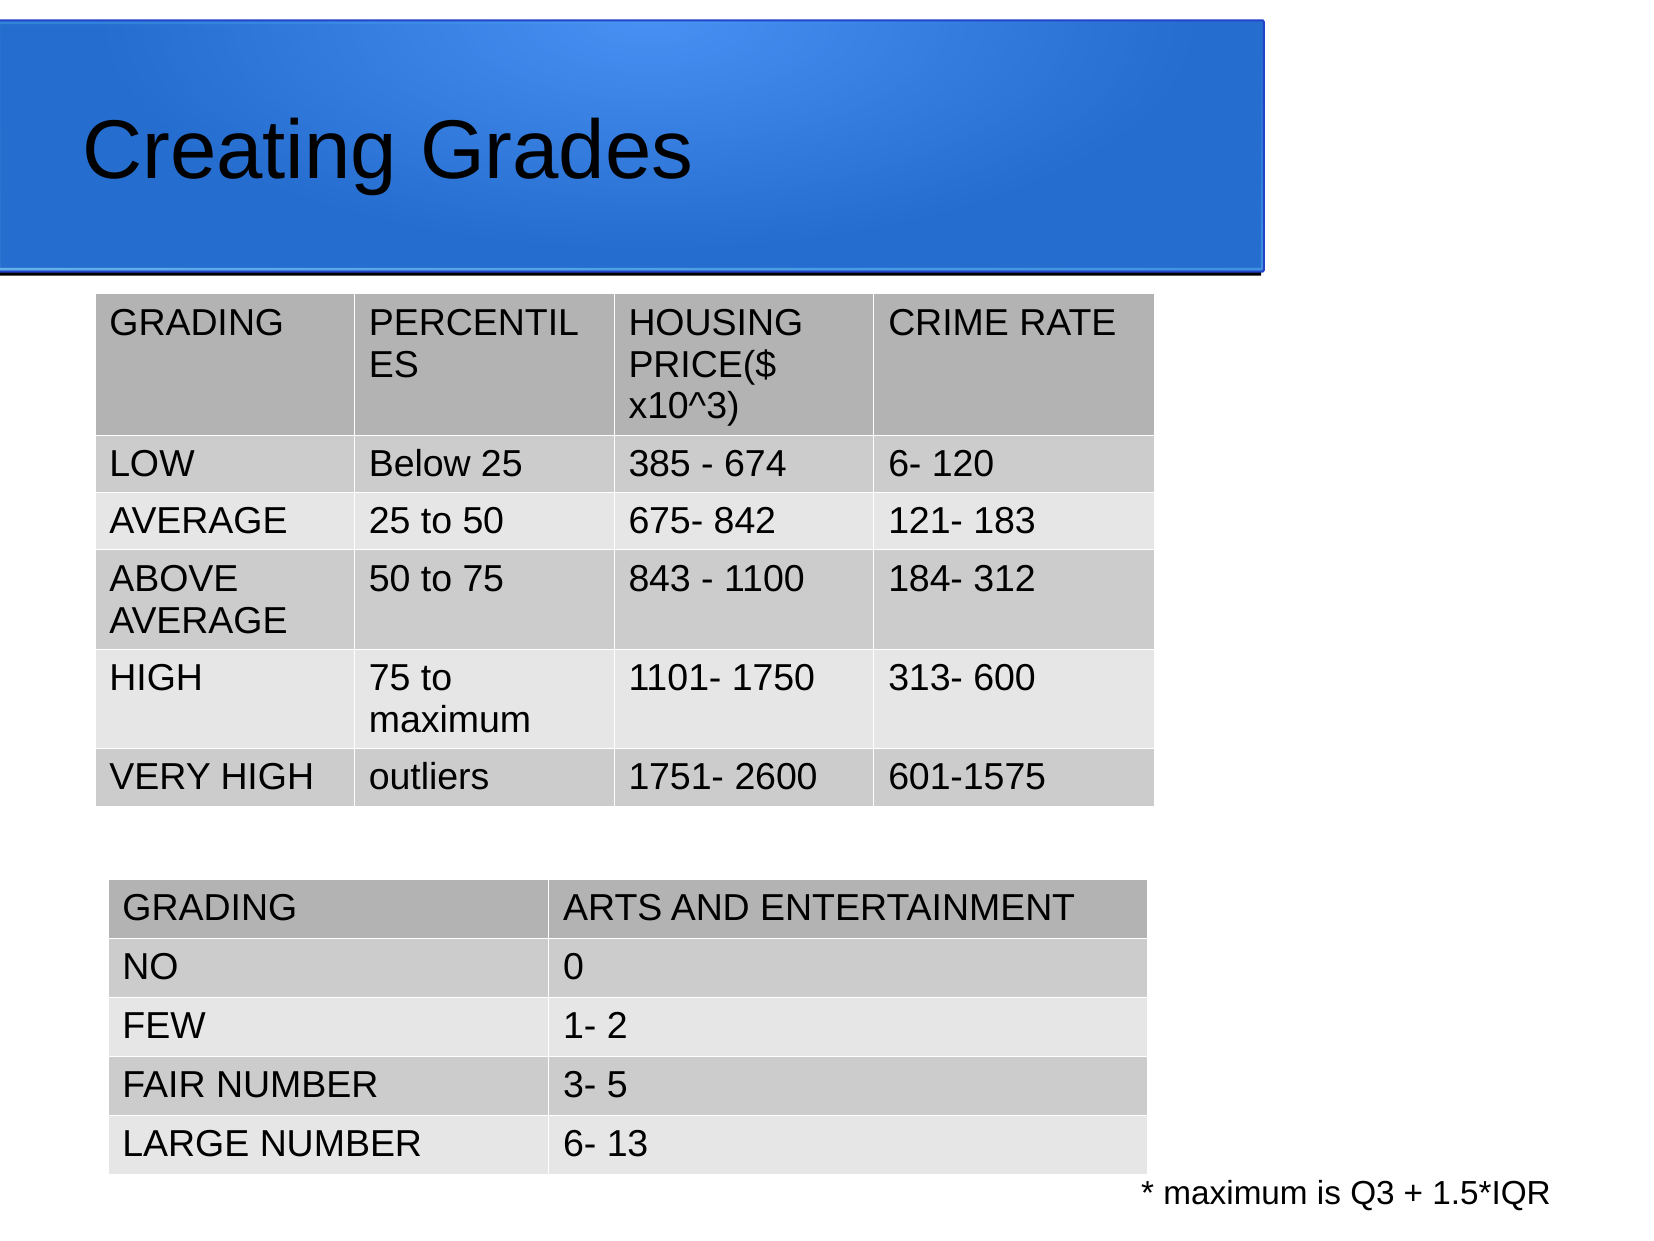

# Creating Grades
| GRADING | PERCENTILES | HOUSING PRICE($ x10^3) | CRIME RATE |
| --- | --- | --- | --- |
| LOW | Below 25 | 385 - 674 | 6- 120 |
| AVERAGE | 25 to 50 | 675- 842 | 121- 183 |
| ABOVE AVERAGE | 50 to 75 | 843 - 1100 | 184- 312 |
| HIGH | 75 to maximum | 1101- 1750 | 313- 600 |
| VERY HIGH | outliers | 1751- 2600 | 601-1575 |
| GRADING | ARTS AND ENTERTAINMENT |
| --- | --- |
| NO | 0 |
| FEW | 1- 2 |
| FAIR NUMBER | 3- 5 |
| LARGE NUMBER | 6- 13 |
* maximum is Q3 + 1.5*IQR